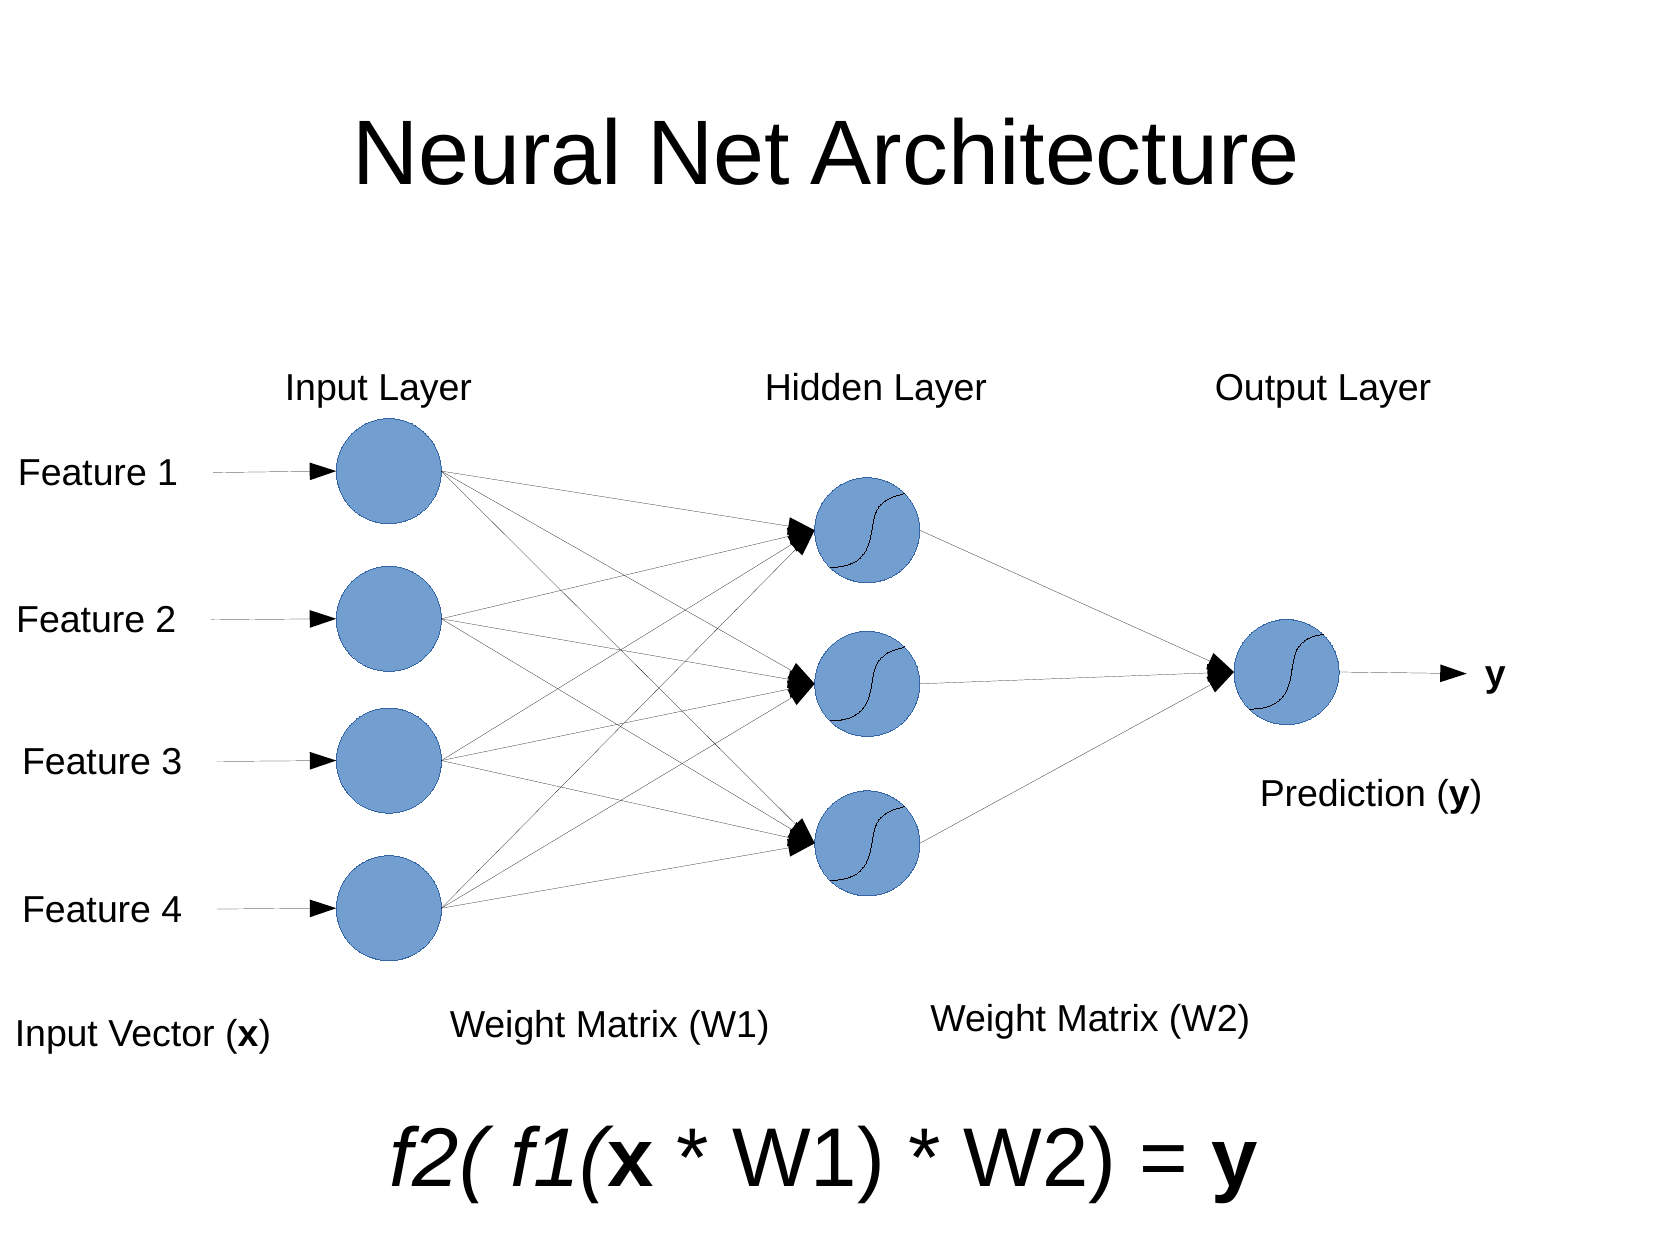

# Neural Net Architecture
Input Layer
Hidden Layer
Output Layer
Feature 1
Feature 2
y
Feature 3
Prediction (y)
Feature 4
Weight Matrix (W2)
Weight Matrix (W1)
Input Vector (x)
f2( f1(x * W1) * W2) = y